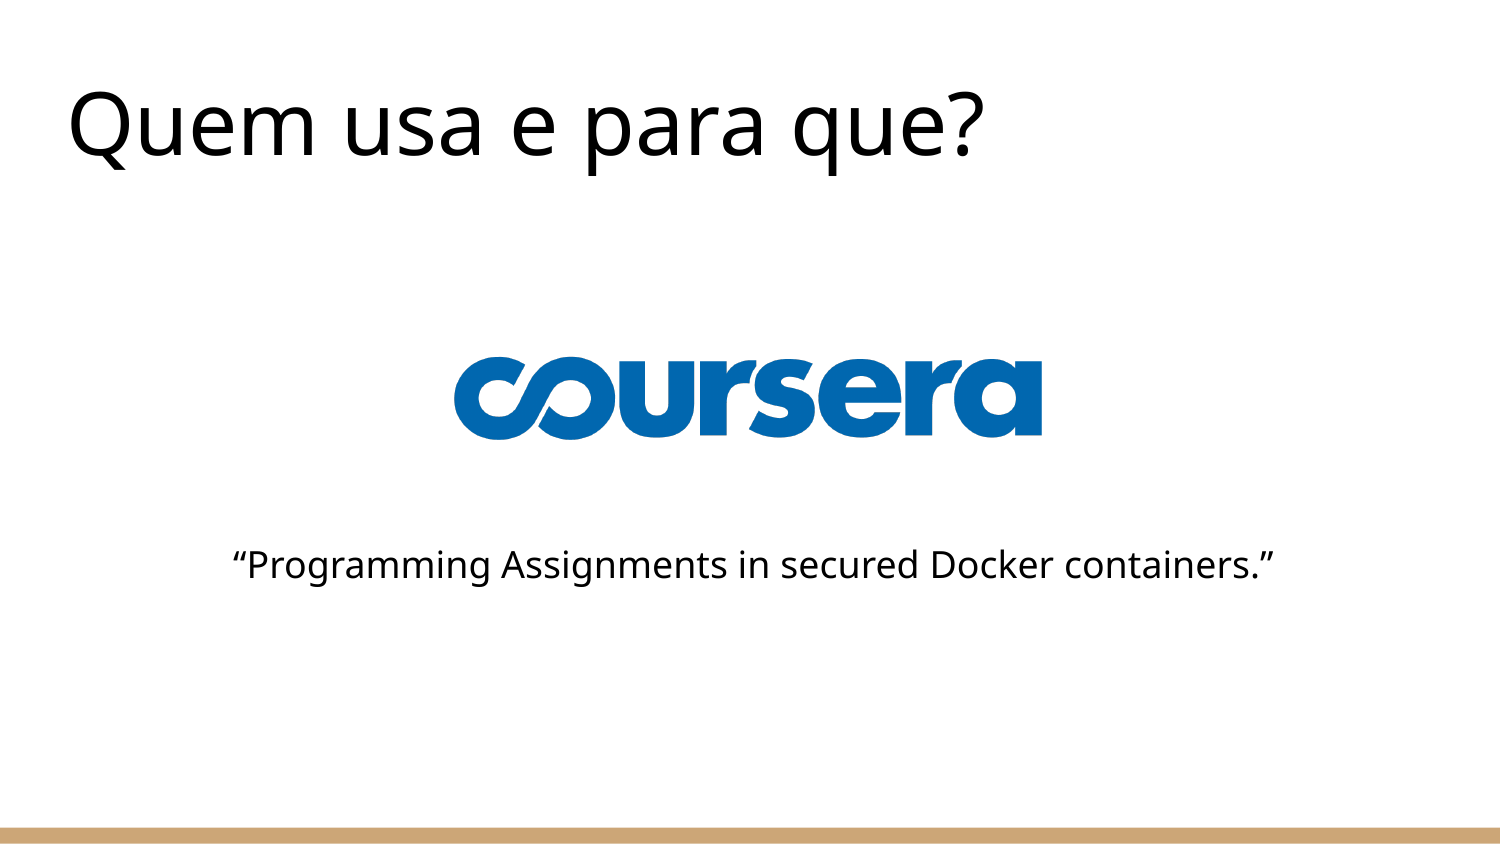

# Quem usa e para que?
“Programming Assignments in secured Docker containers.”